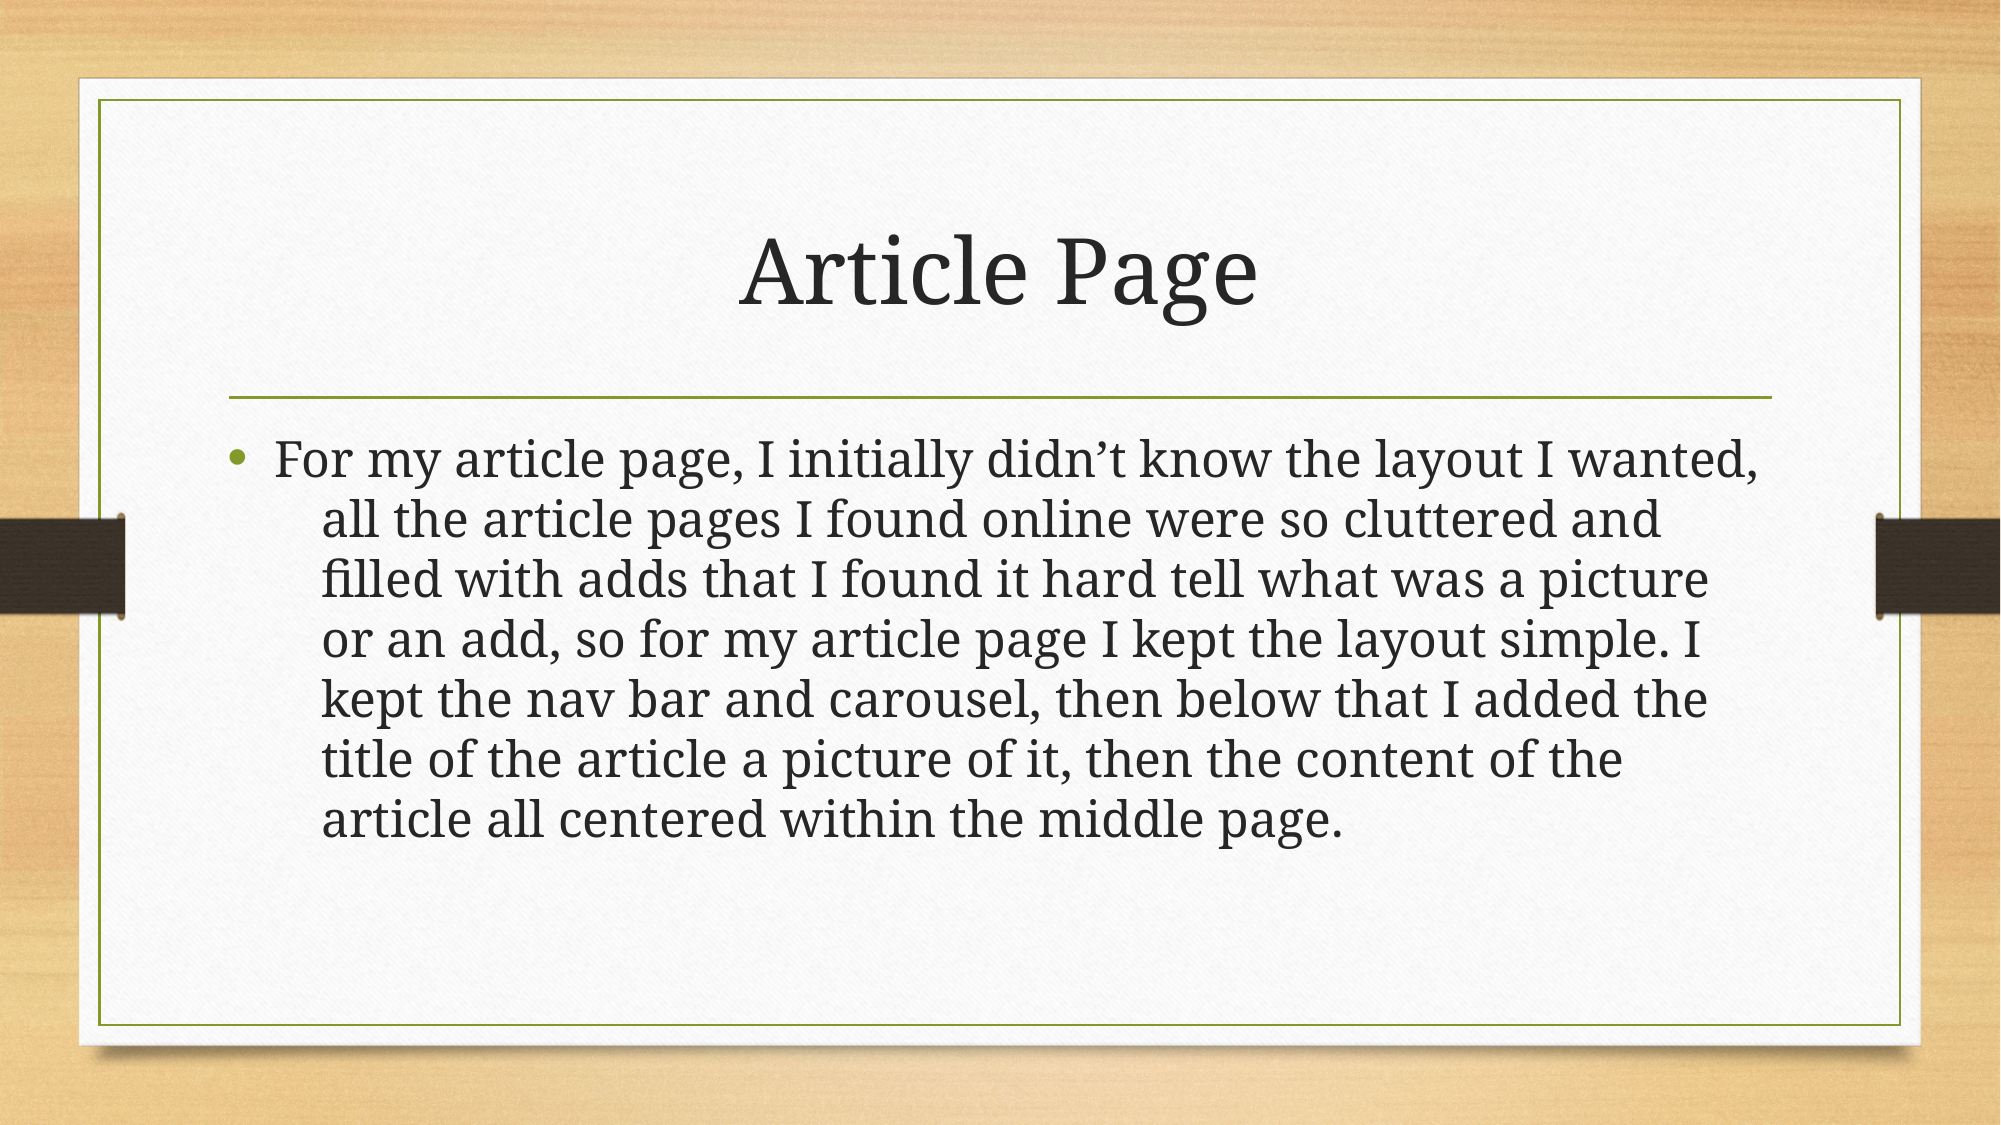

# Article Page
For my article page, I initially didn’t know the layout I wanted, all the article pages I found online were so cluttered and filled with adds that I found it hard tell what was a picture or an add, so for my article page I kept the layout simple. I kept the nav bar and carousel, then below that I added the title of the article a picture of it, then the content of the article all centered within the middle page.